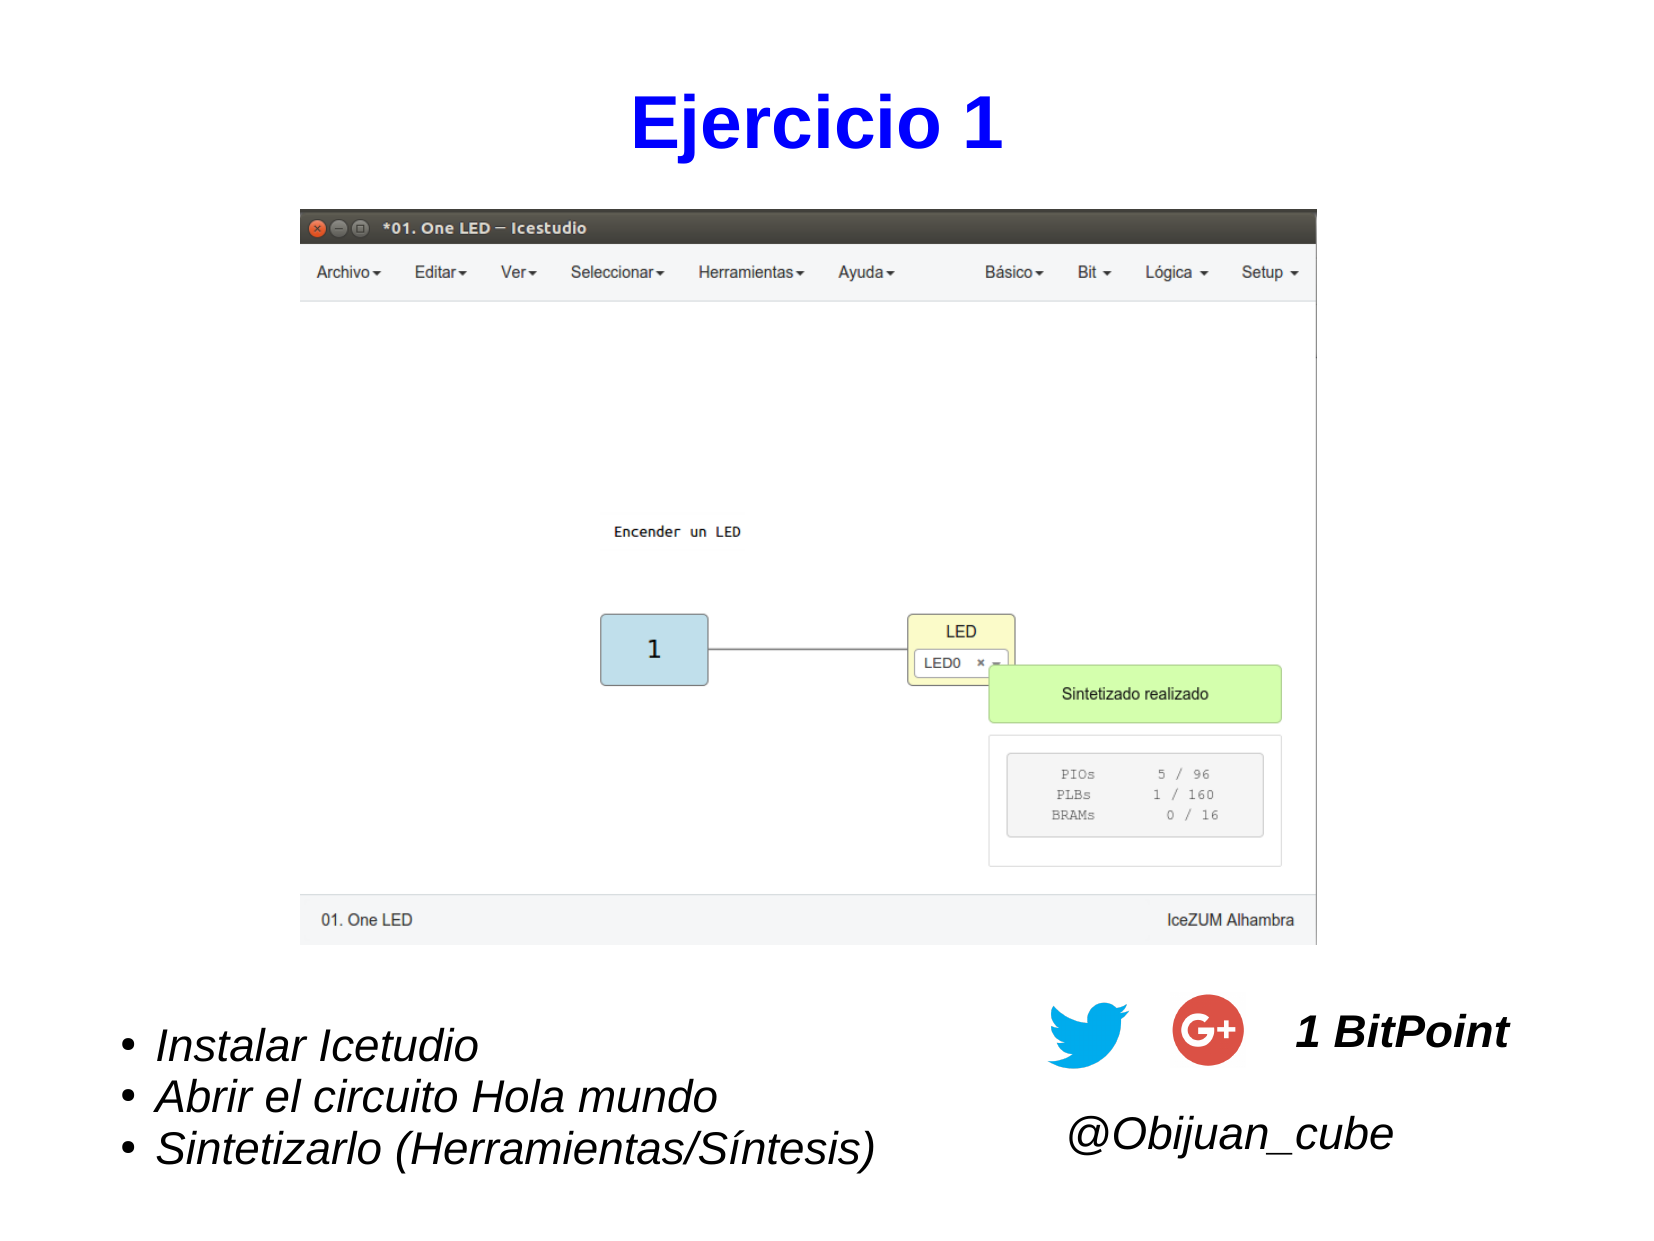

Ejercicio 1
1 BitPoint
Instalar Icetudio
Abrir el circuito Hola mundo
Sintetizarlo (Herramientas/Síntesis)
@Obijuan_cube